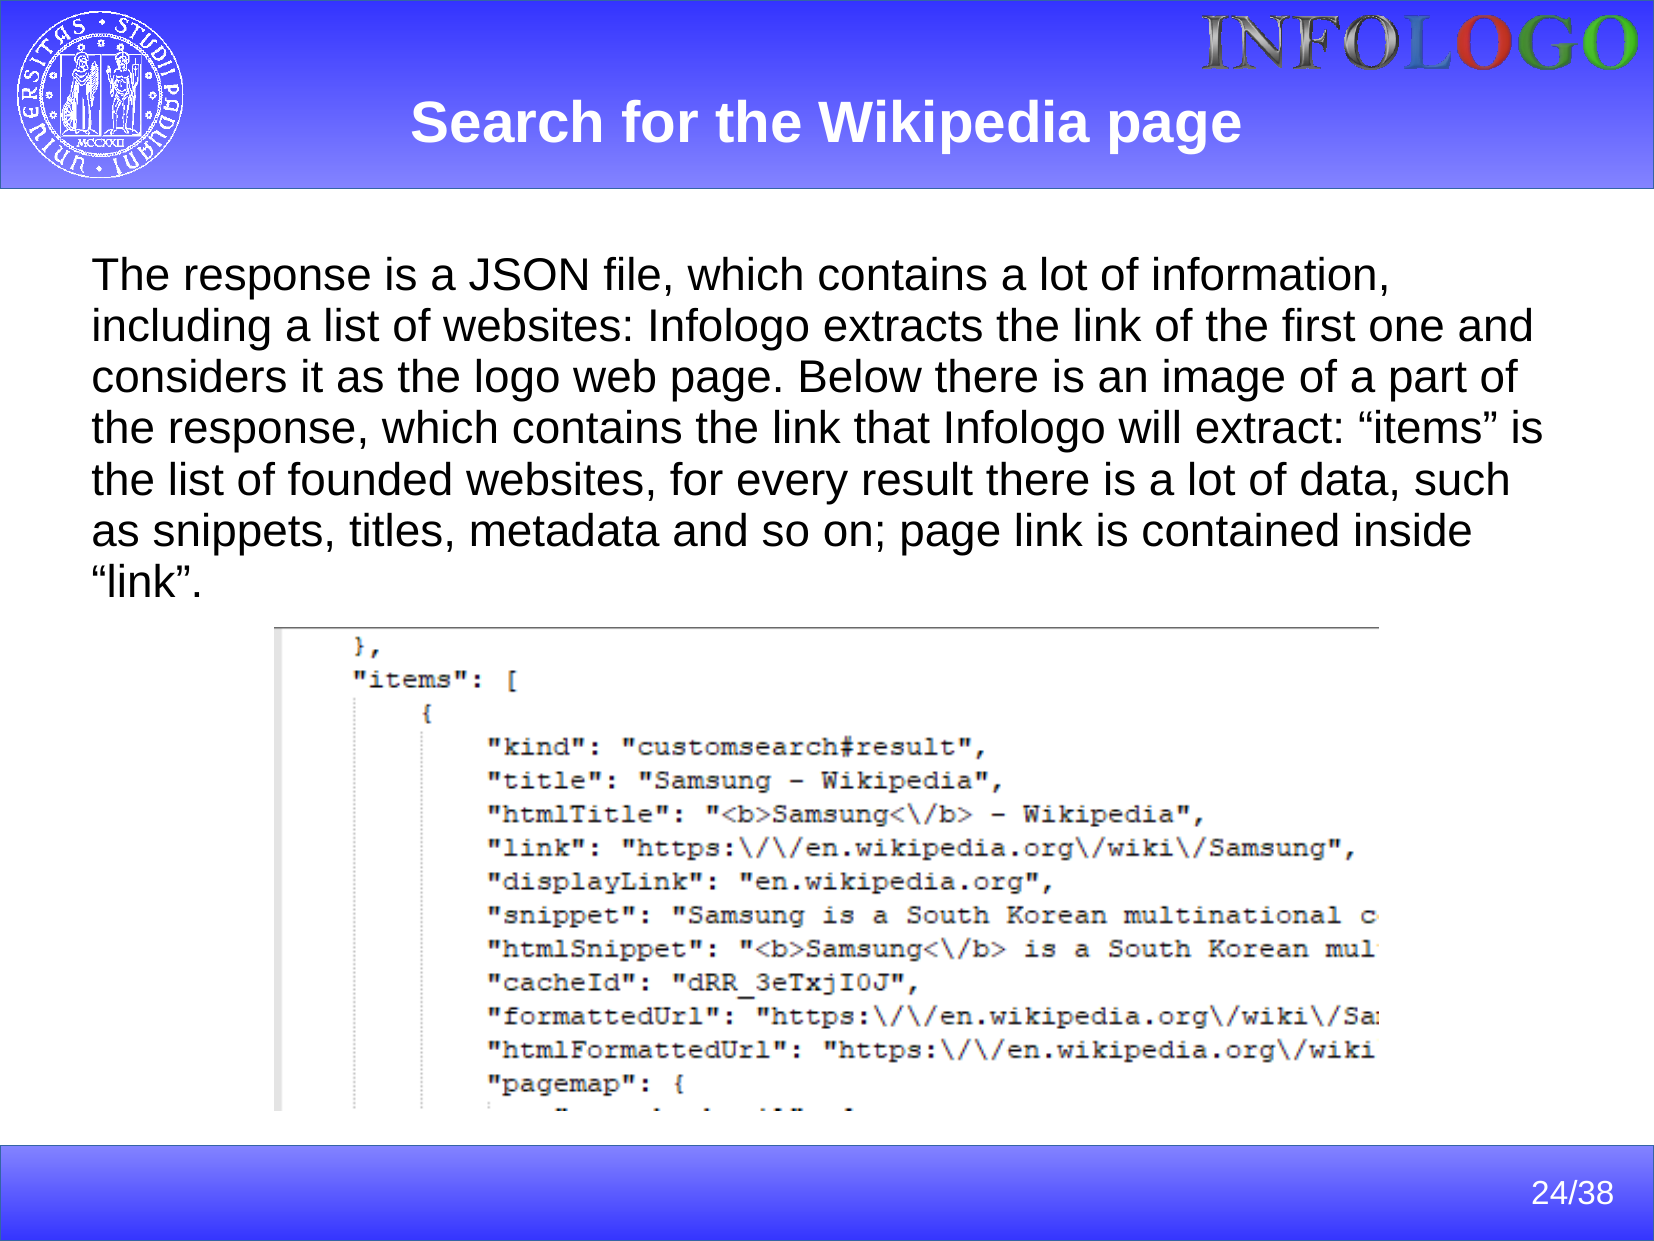

Search for the Wikipedia page
The response is a JSON file, which contains a lot of information, including a list of websites: Infologo extracts the link of the first one and considers it as the logo web page. Below there is an image of a part of the response, which contains the link that Infologo will extract: “items” is the list of founded websites, for every result there is a lot of data, such as snippets, titles, metadata and so on; page link is contained inside “link”.
24/38